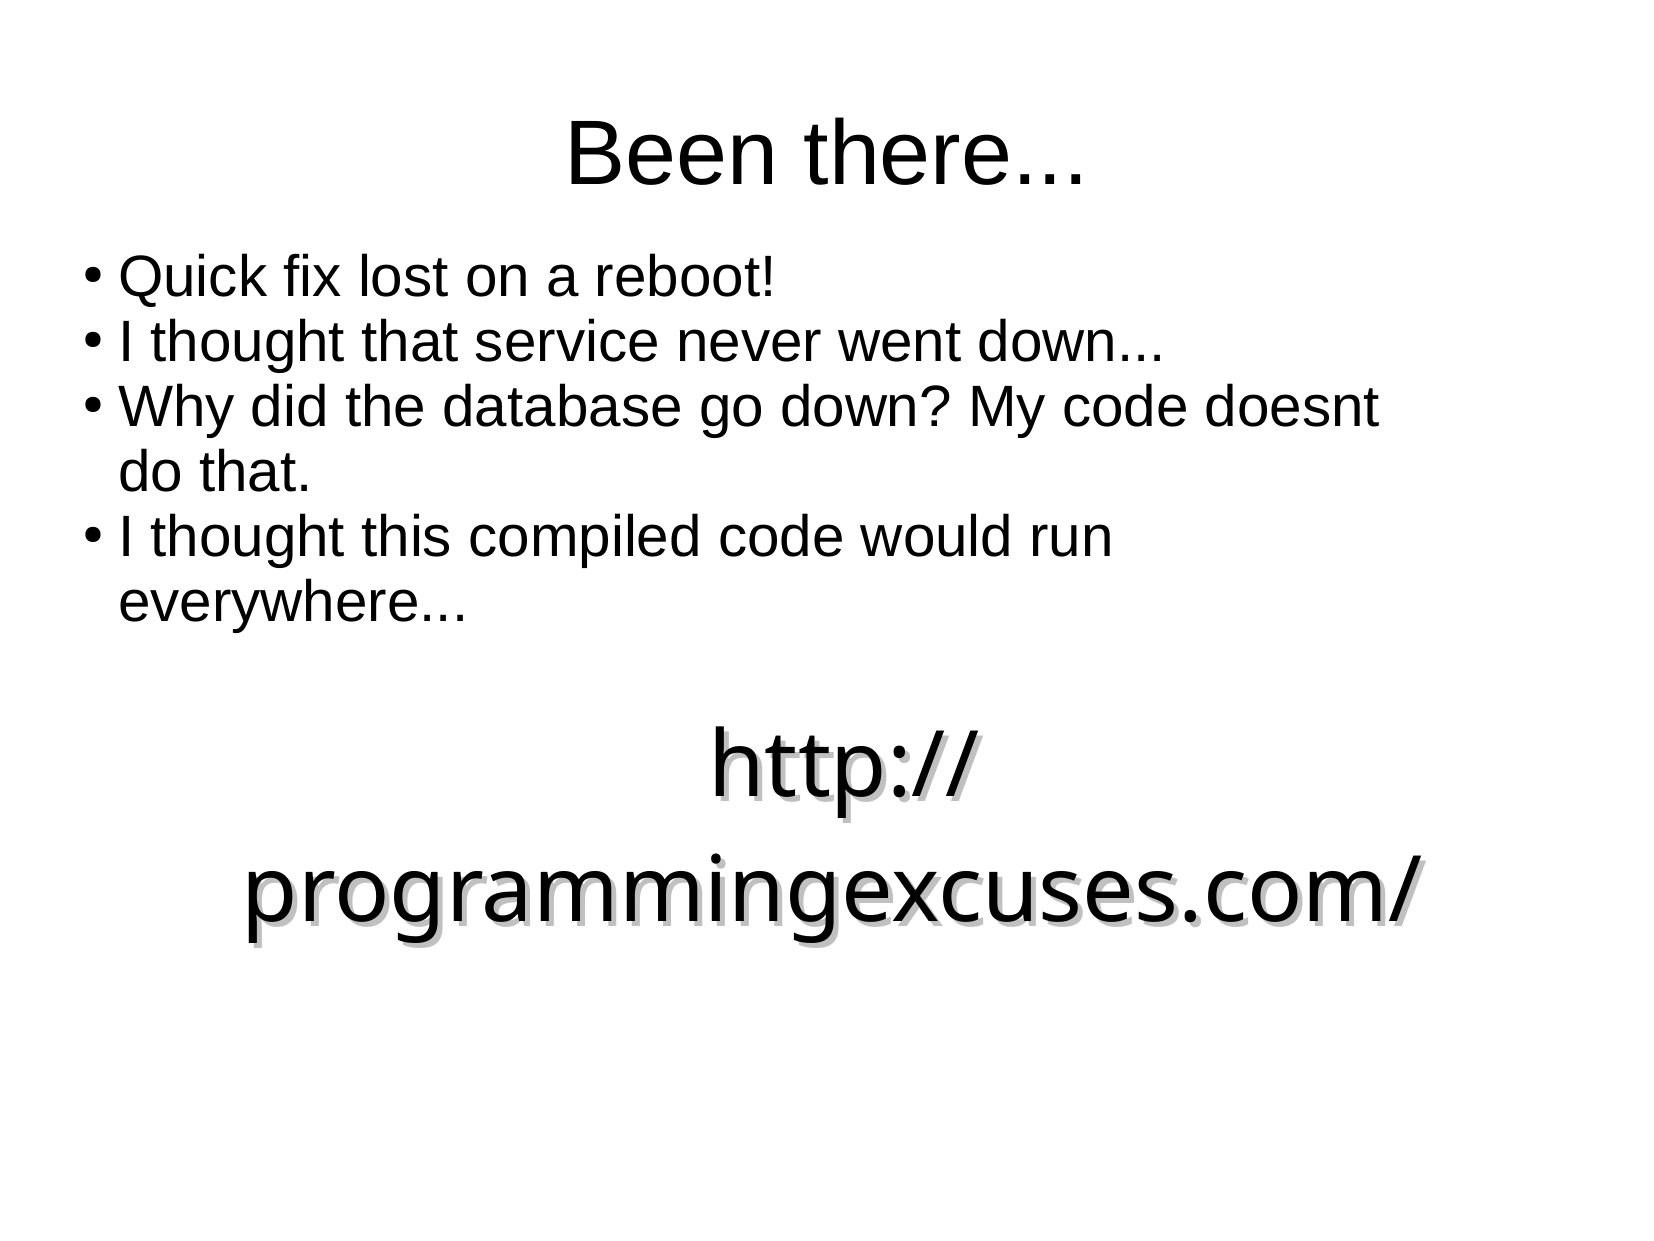

# Been there...
Quick fix lost on a reboot!
I thought that service never went down...
Why did the database go down? My code doesnt do that.
I thought this compiled code would run everywhere...
http://programmingexcuses.com/